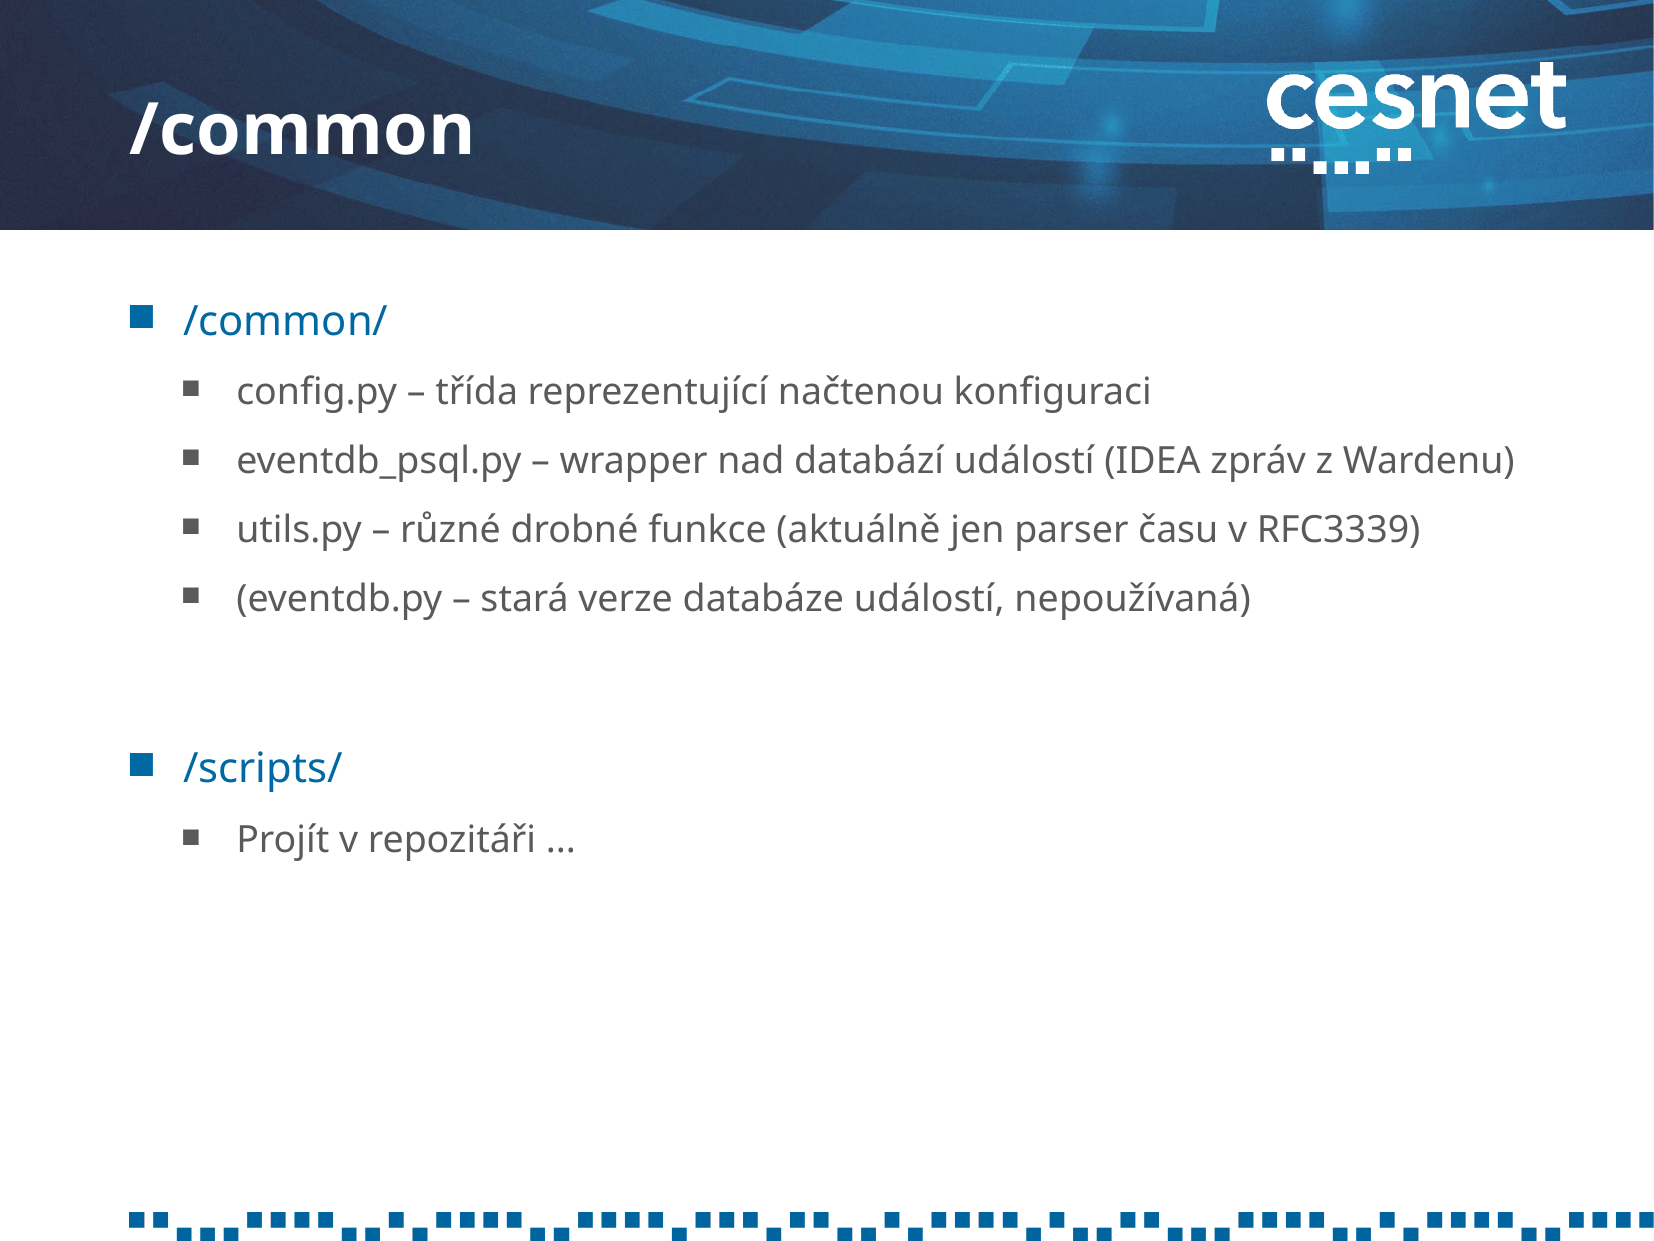

# /common
/common/
config.py – třída reprezentující načtenou konfiguraci
eventdb_psql.py – wrapper nad databází událostí (IDEA zpráv z Wardenu)
utils.py – různé drobné funkce (aktuálně jen parser času v RFC3339)
(eventdb.py – stará verze databáze událostí, nepoužívaná)
/scripts/
Projít v repozitáři ...